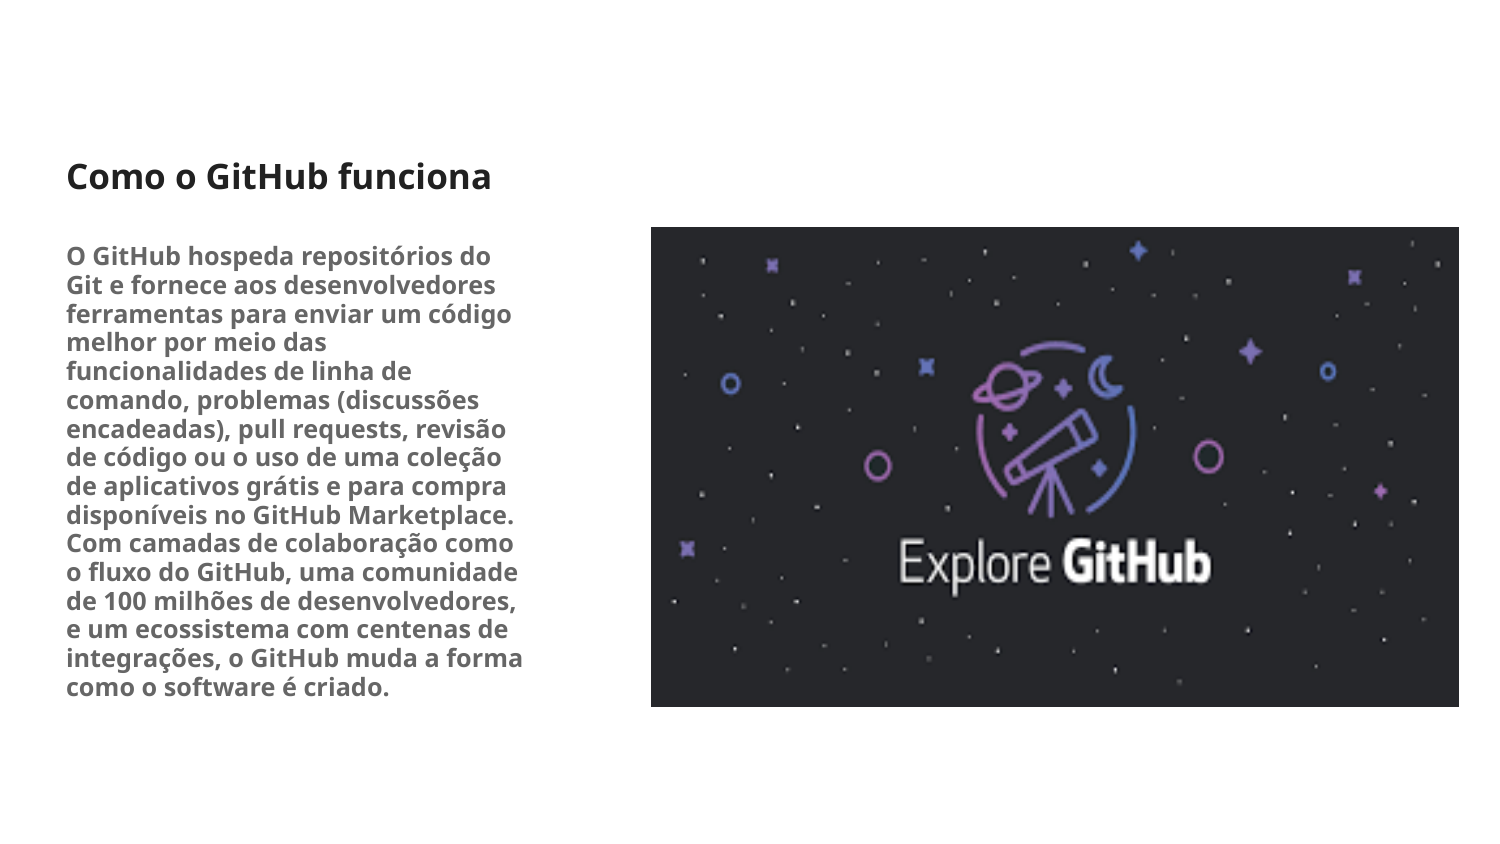

# Como o GitHub funciona
O GitHub hospeda repositórios do Git e fornece aos desenvolvedores ferramentas para enviar um código melhor por meio das funcionalidades de linha de comando, problemas (discussões encadeadas), pull requests, revisão de código ou o uso de uma coleção de aplicativos grátis e para compra disponíveis no GitHub Marketplace. Com camadas de colaboração como o fluxo do GitHub, uma comunidade de 100 milhões de desenvolvedores, e um ecossistema com centenas de integrações, o GitHub muda a forma como o software é criado.